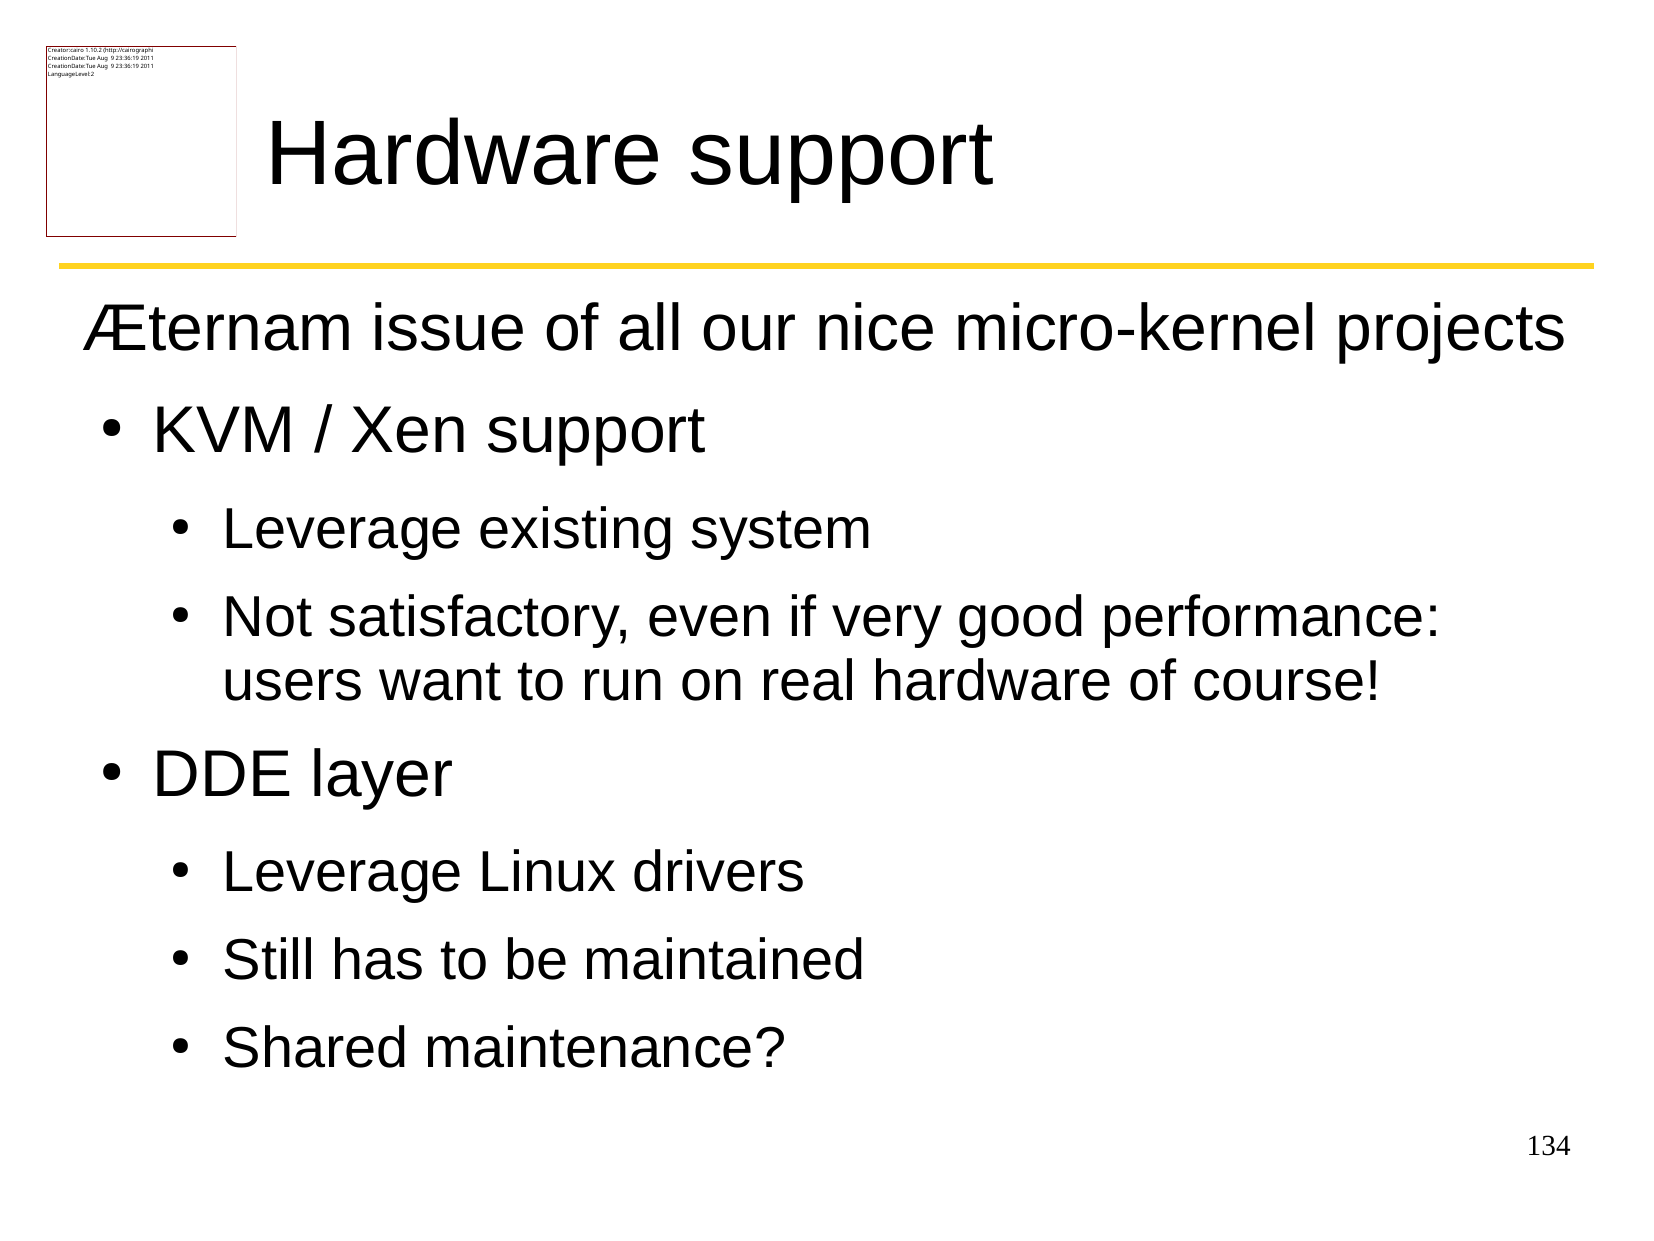

# Hardware support
Æternam issue of all our nice micro-kernel projects
KVM / Xen support
Leverage existing system
Not satisfactory, even if very good performance: users want to run on real hardware of course!
DDE layer
Leverage Linux drivers
Still has to be maintained
Shared maintenance?
134